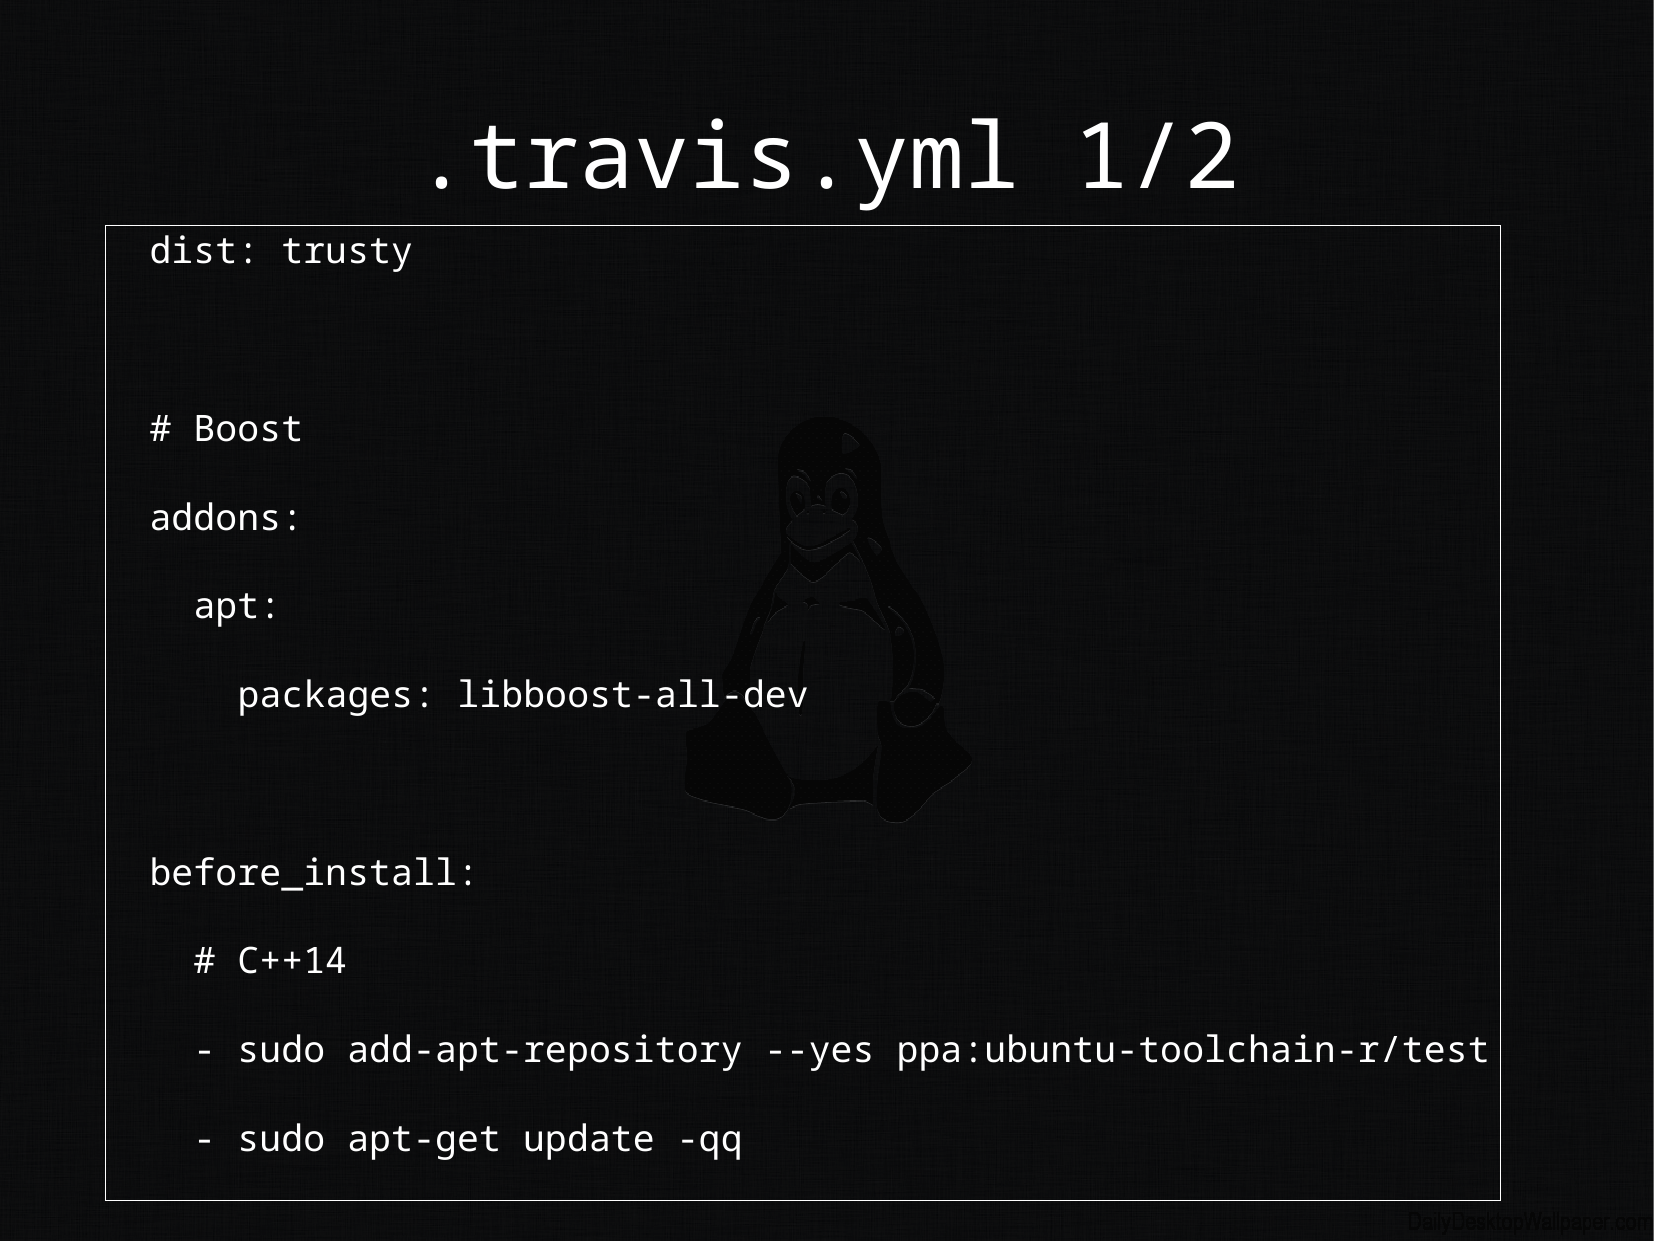

# .travis.yml 1/2
dist: trusty
# Boost
addons:
 apt:
 packages: libboost-all-dev
before_install:
 # C++14
 - sudo add-apt-repository --yes ppa:ubuntu-toolchain-r/test
 - sudo apt-get update -qq